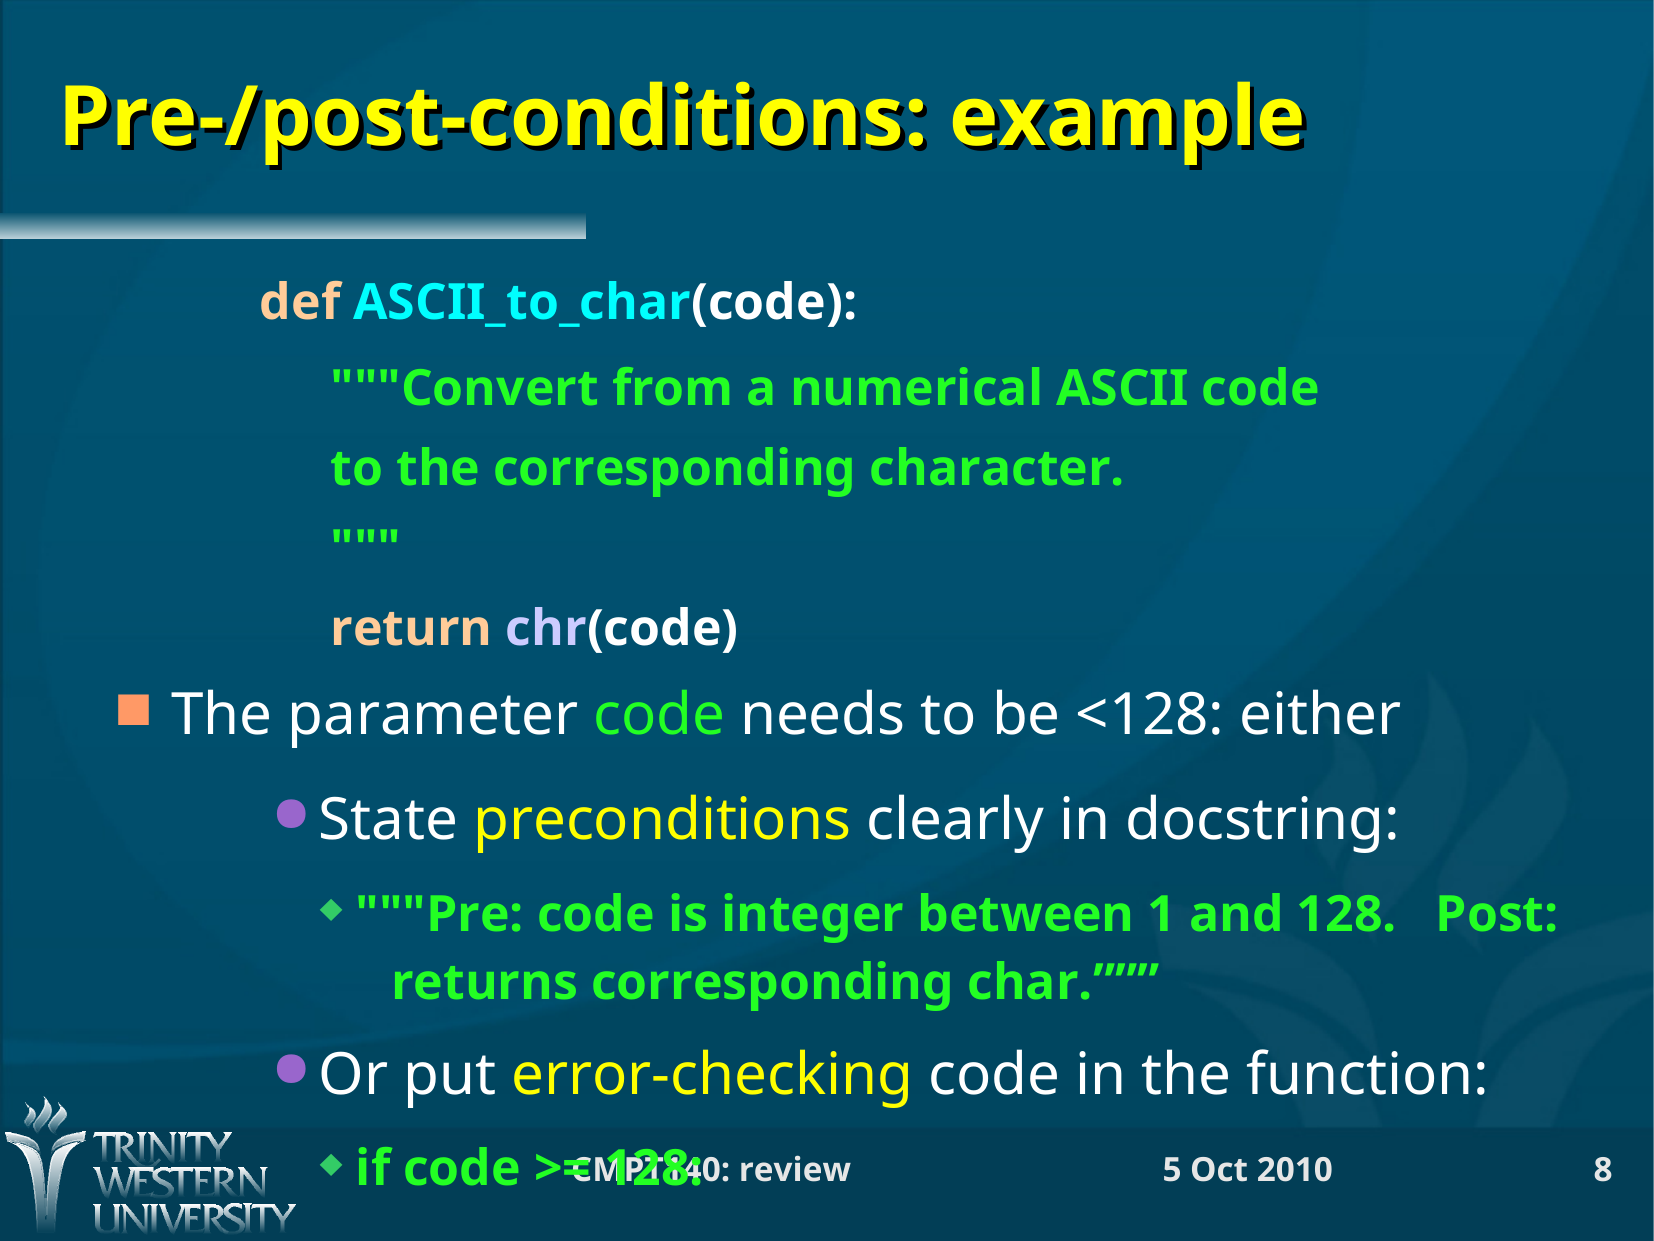

# Pre-/post-conditions: example
def ASCII_to_char(code):
"""Convert from a numerical ASCII code
to the corresponding character.
"""
return chr(code)
The parameter code needs to be <128: either
State preconditions clearly in docstring:
"""Pre: code is integer between 1 and 128. Post: returns corresponding char.”””
Or put error-checking code in the function:
if code >= 128:
CMPT140: review
5 Oct 2010
8